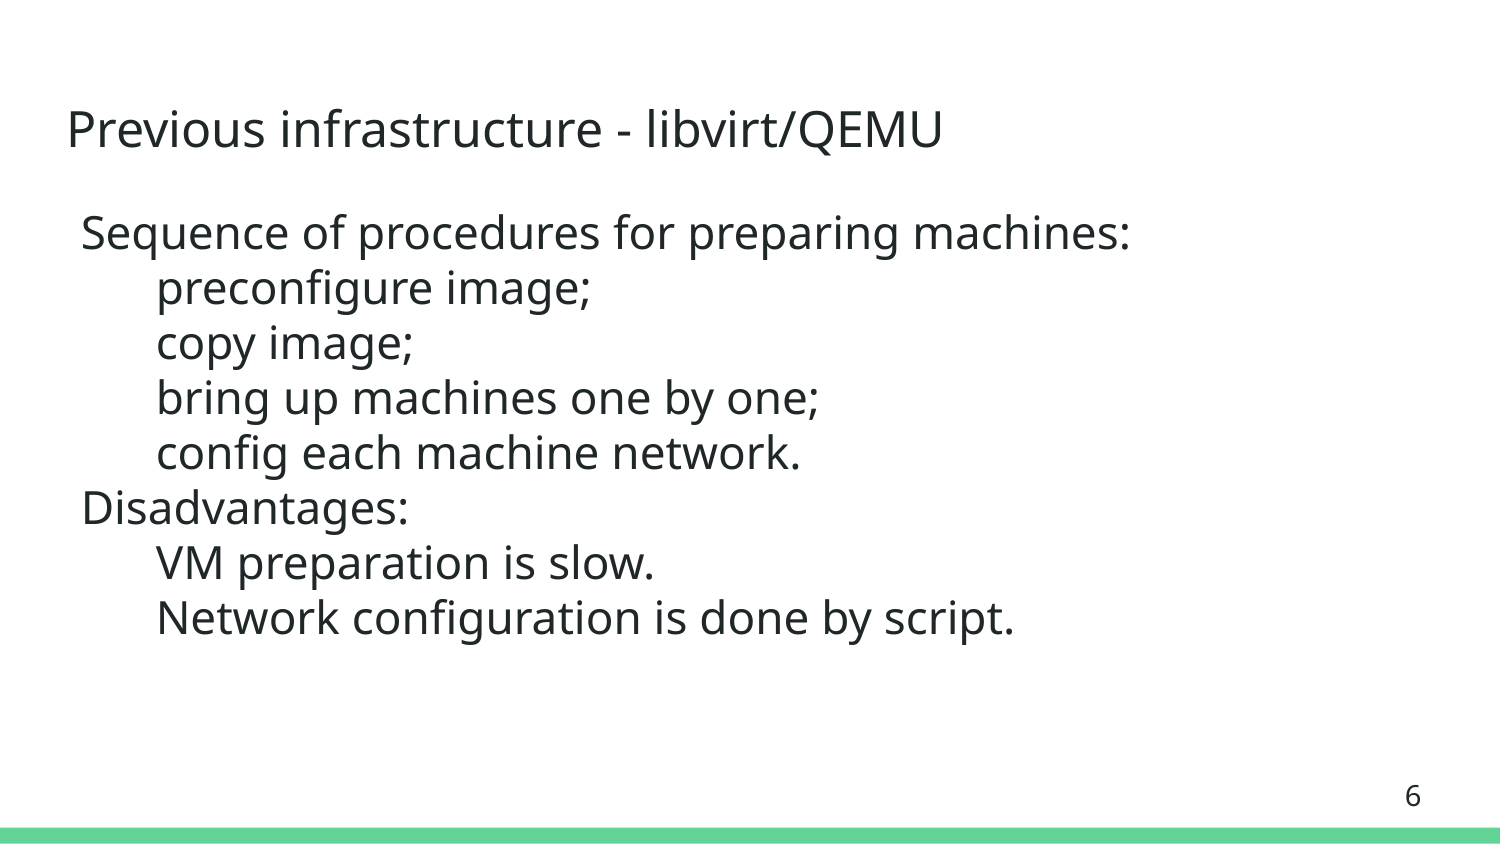

# Previous infrastructure - libvirt/QEMU
Sequence of procedures for preparing machines:
preconfigure image;
copy image;
bring up machines one by one;
config each machine network.
Disadvantages:
VM preparation is slow.
Network configuration is done by script.